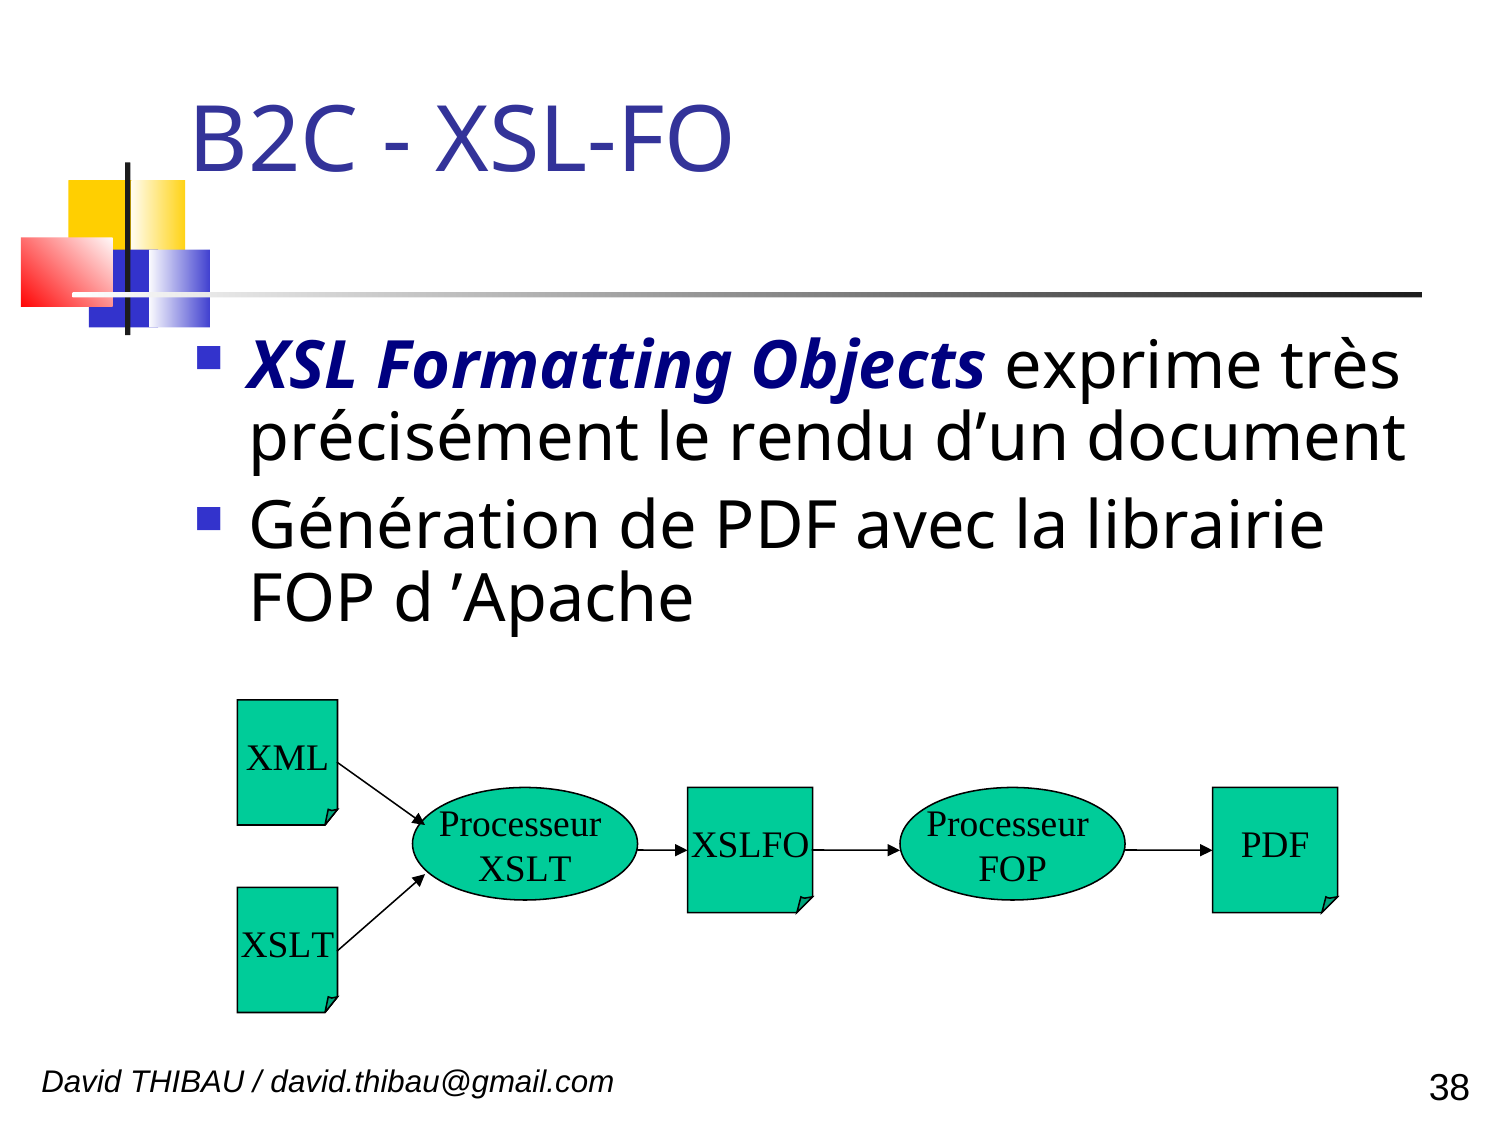

# B2C - XSL-FO
XSL Formatting Objects exprime très précisément le rendu d’un document
Génération de PDF avec la librairie FOP d ’Apache
XML
Processeur
XSLT
XSLFO
Processeur
FOP
PDF
XSLT